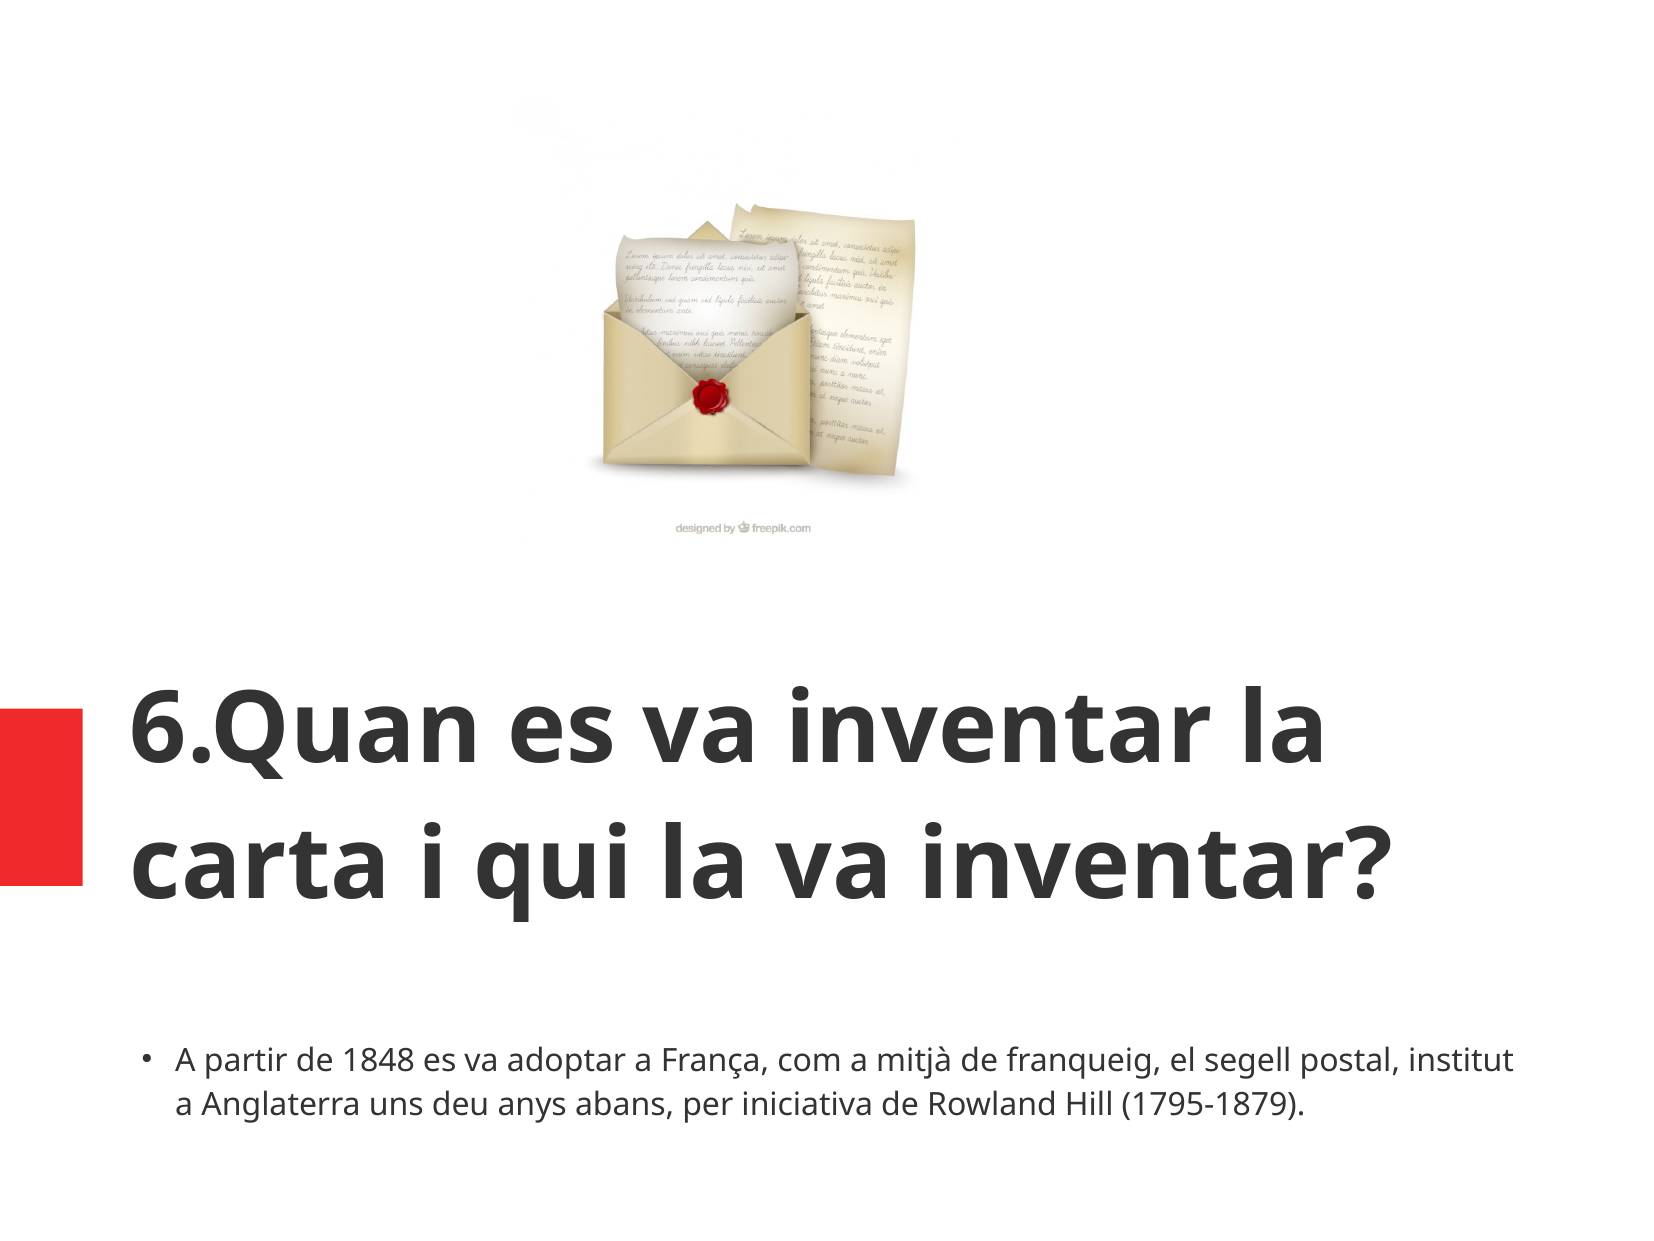

# 6.Quan es va inventar la carta i qui la va inventar?
A partir de 1848 es va adoptar a França, com a mitjà de franqueig, el segell postal, institut a Anglaterra uns deu anys abans, per iniciativa de Rowland Hill (1795-1879).